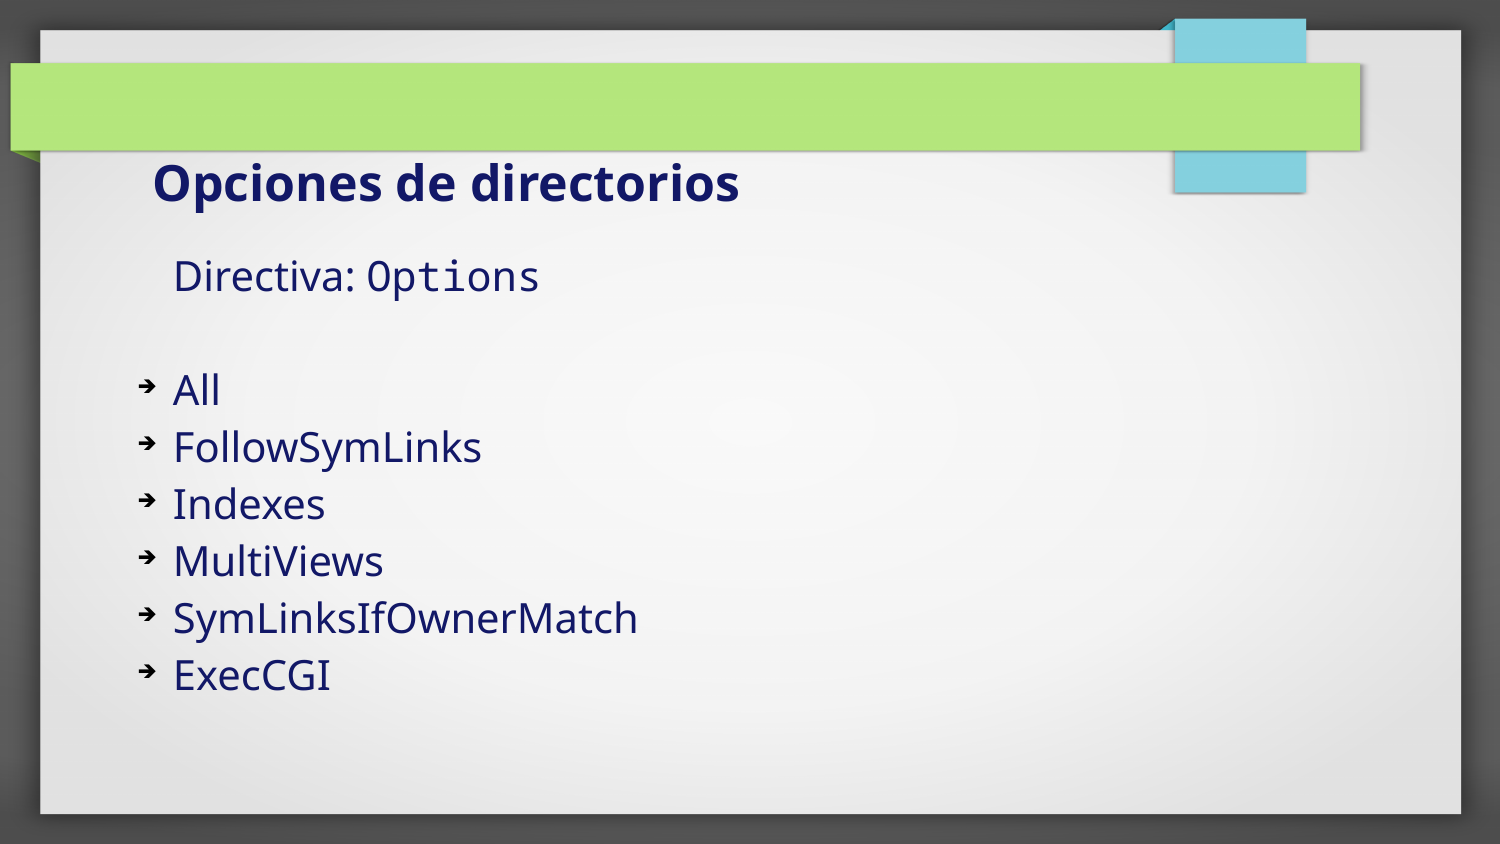

# Opciones de directorios
Directiva: Options
All
FollowSymLinks
Indexes
MultiViews
SymLinksIfOwnerMatch
ExecCGI